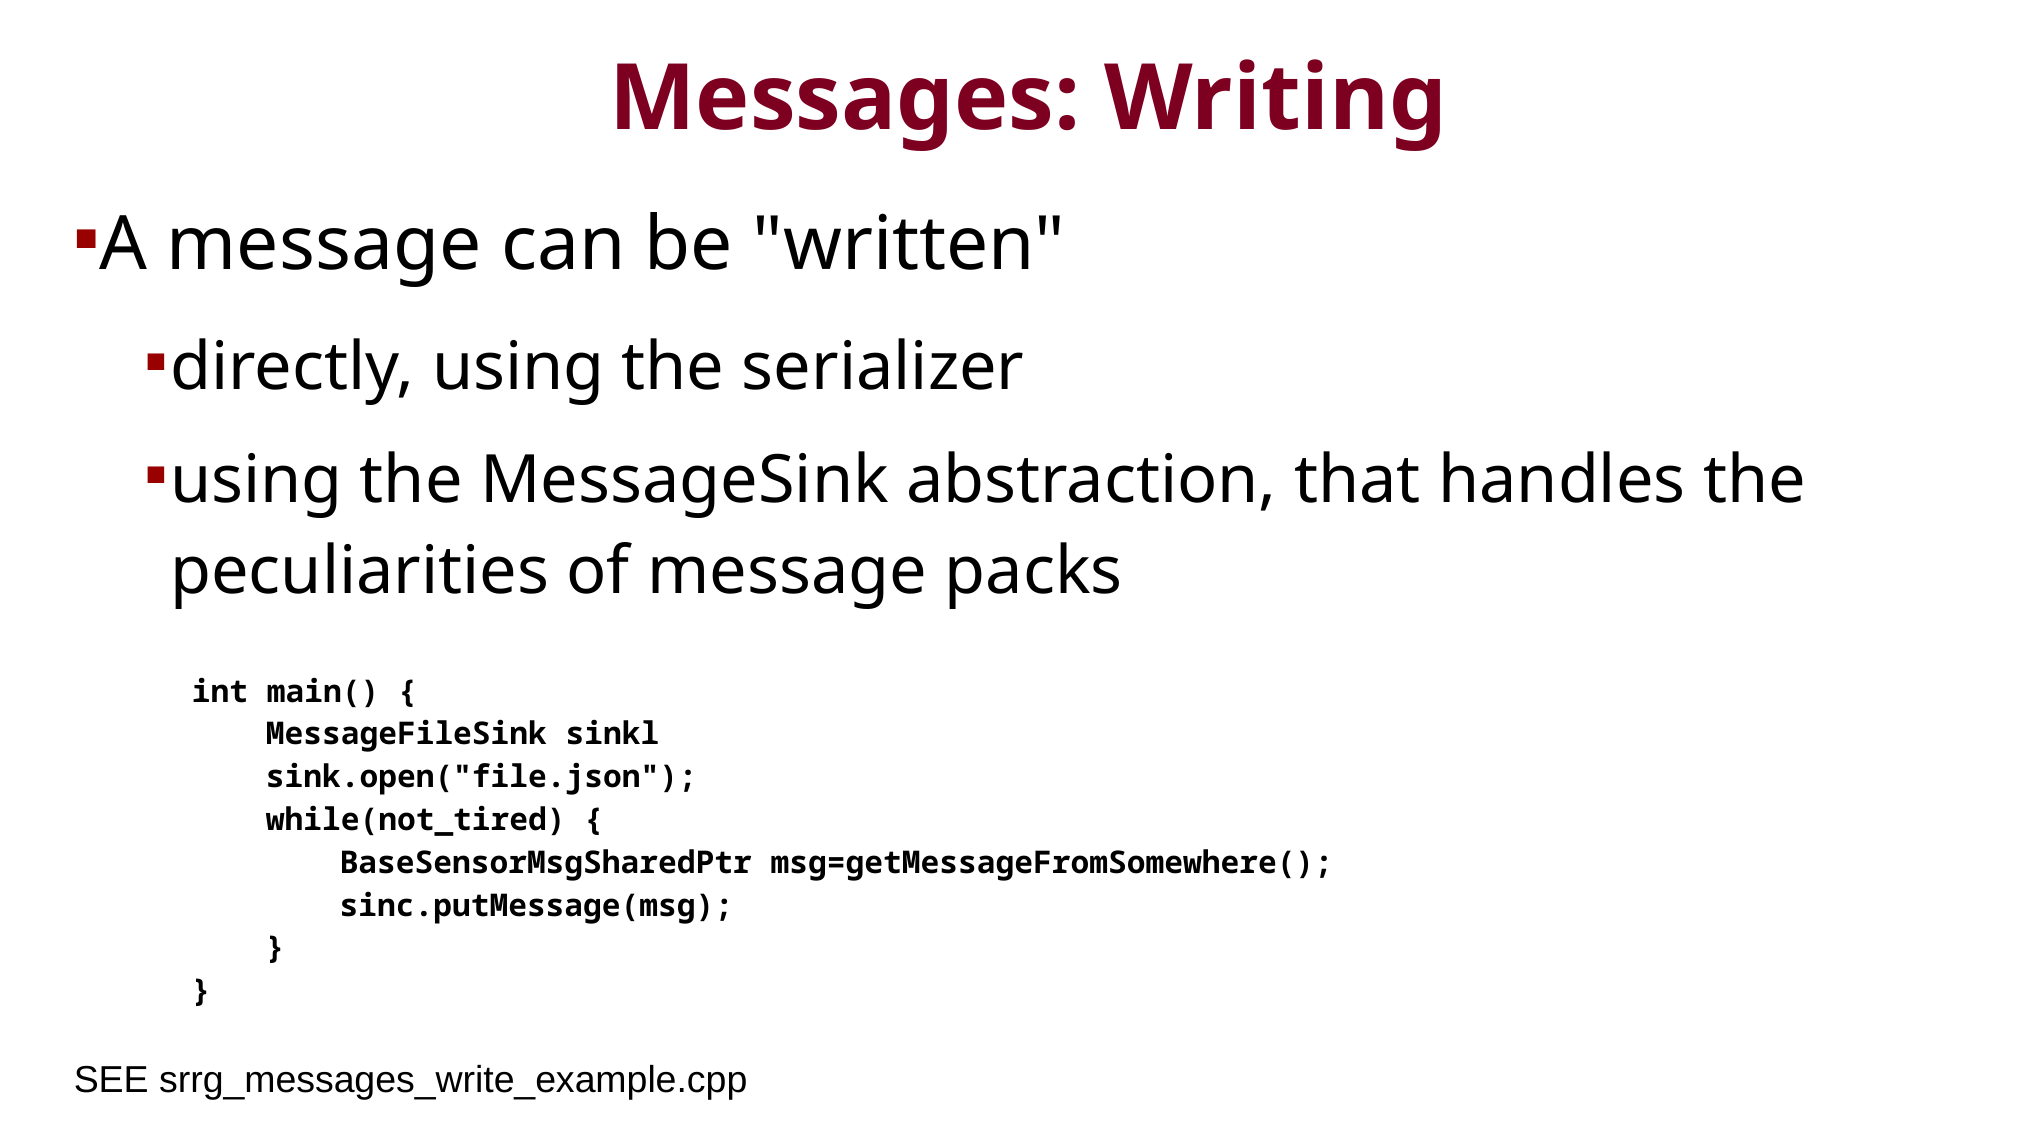

# Messages: Writing
A message can be "written"
directly, using the serializer
using the MessageSink abstraction, that handles the peculiarities of message packs
int main() {
	MessageFileSink sinkl
	sink.open("file.json");
	while(not_tired) {
		BaseSensorMsgSharedPtr msg=getMessageFromSomewhere();
		sinc.putMessage(msg);
	}
}
SEE srrg_messages_write_example.cpp